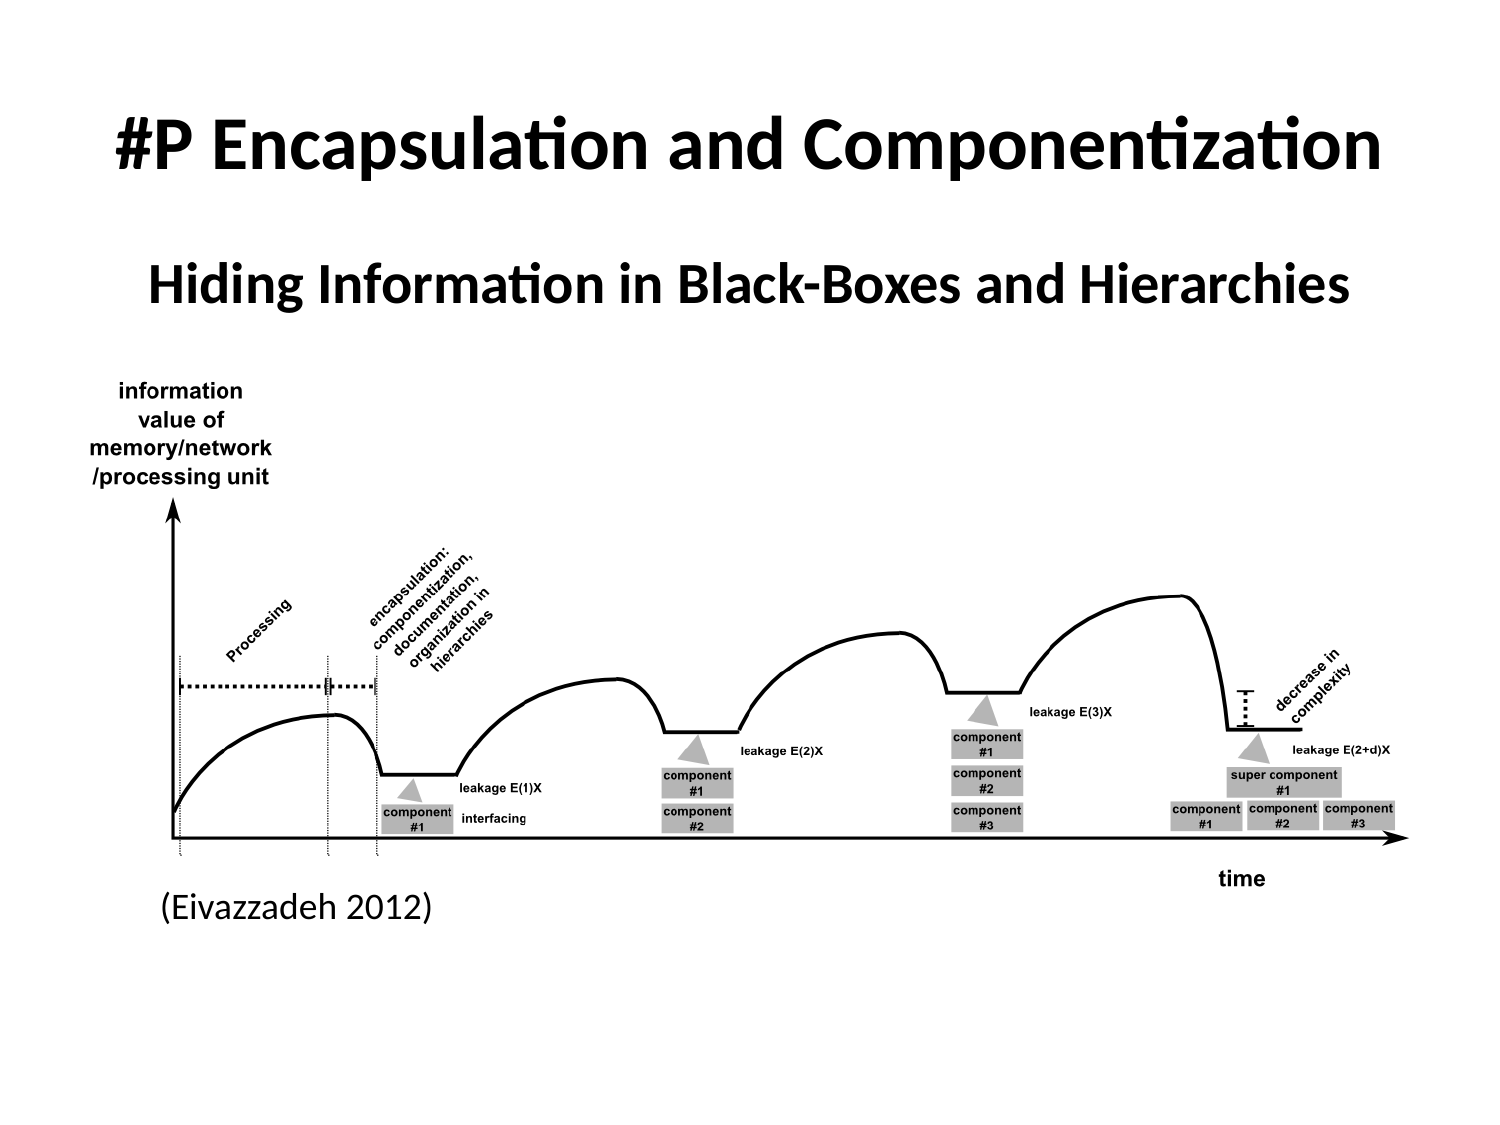

# #P Encapsulation and Componentization
Hiding Information in Black-Boxes and Hierarchies
(Eivazzadeh 2012)